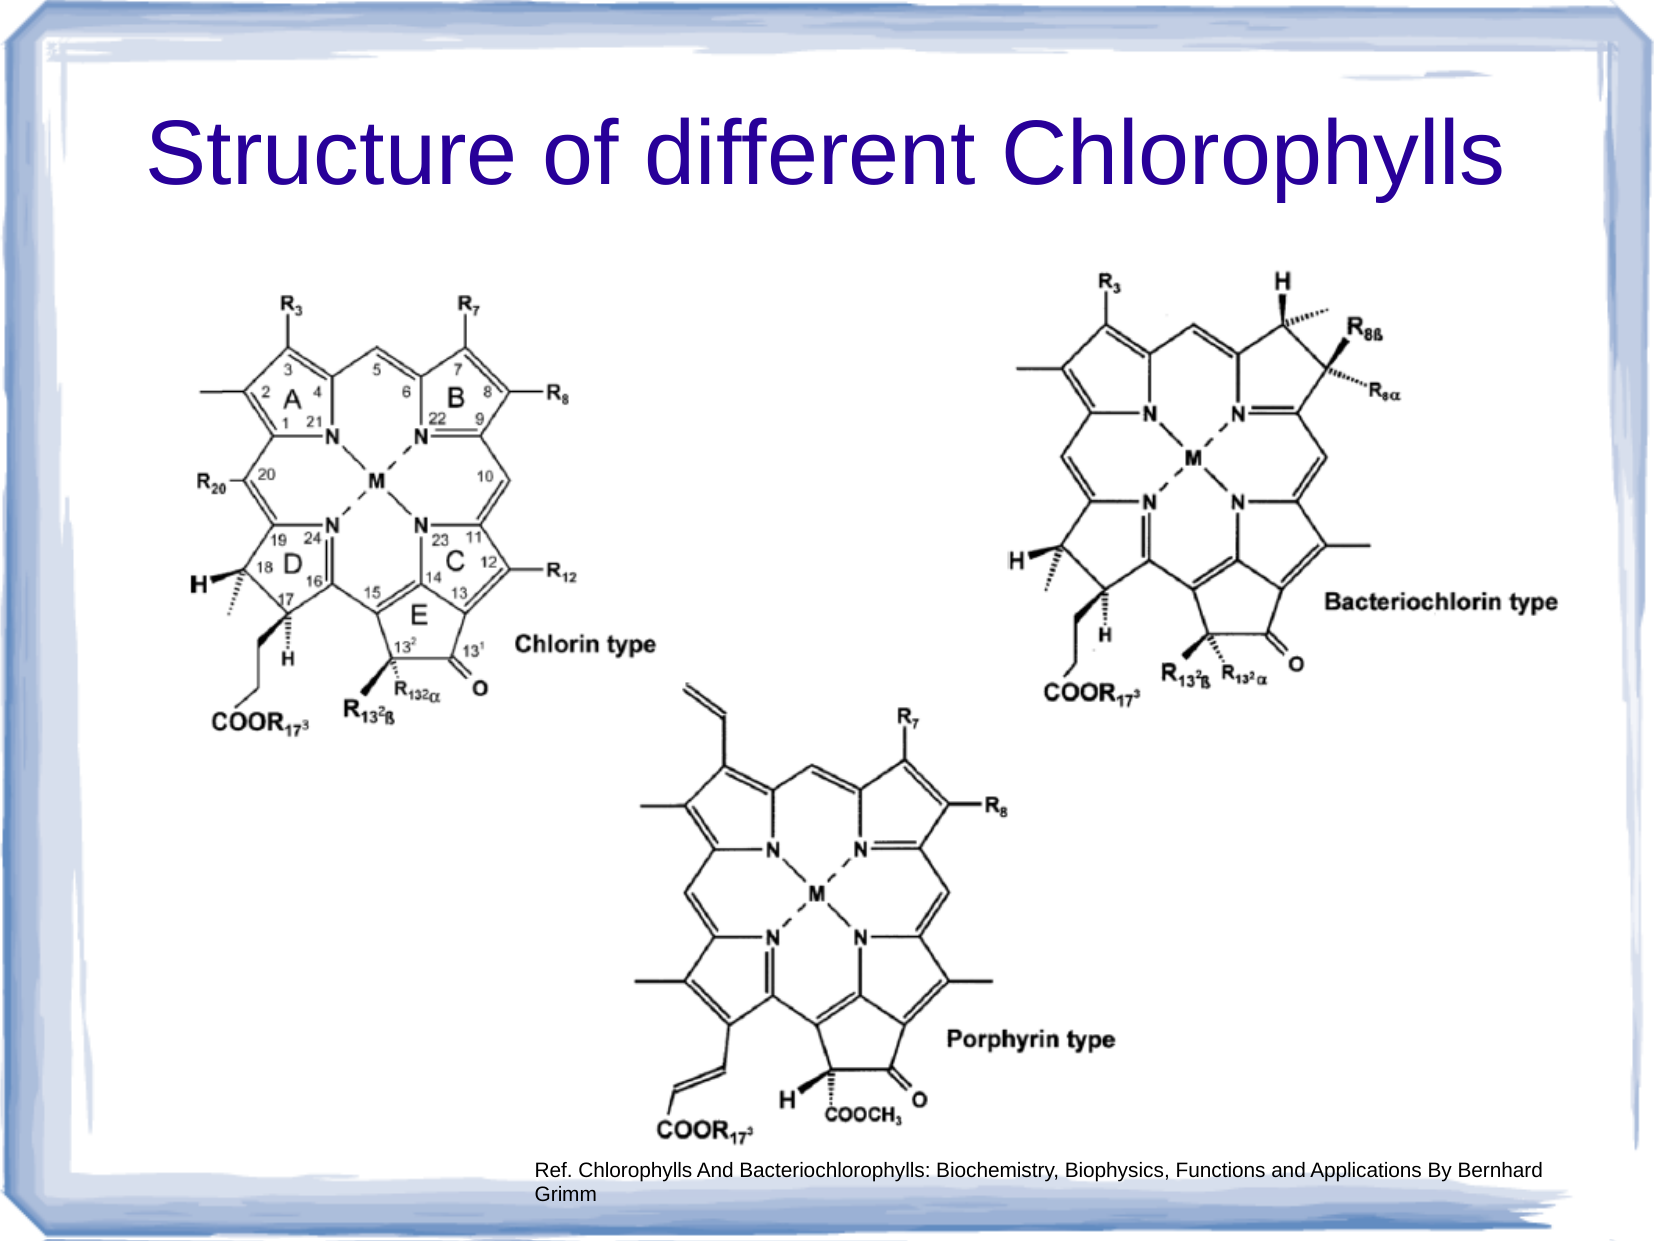

# Structure of different Chlorophylls
Ref. Chlorophylls And Bacteriochlorophylls: Biochemistry, Biophysics, Functions and Applications By Bernhard Grimm